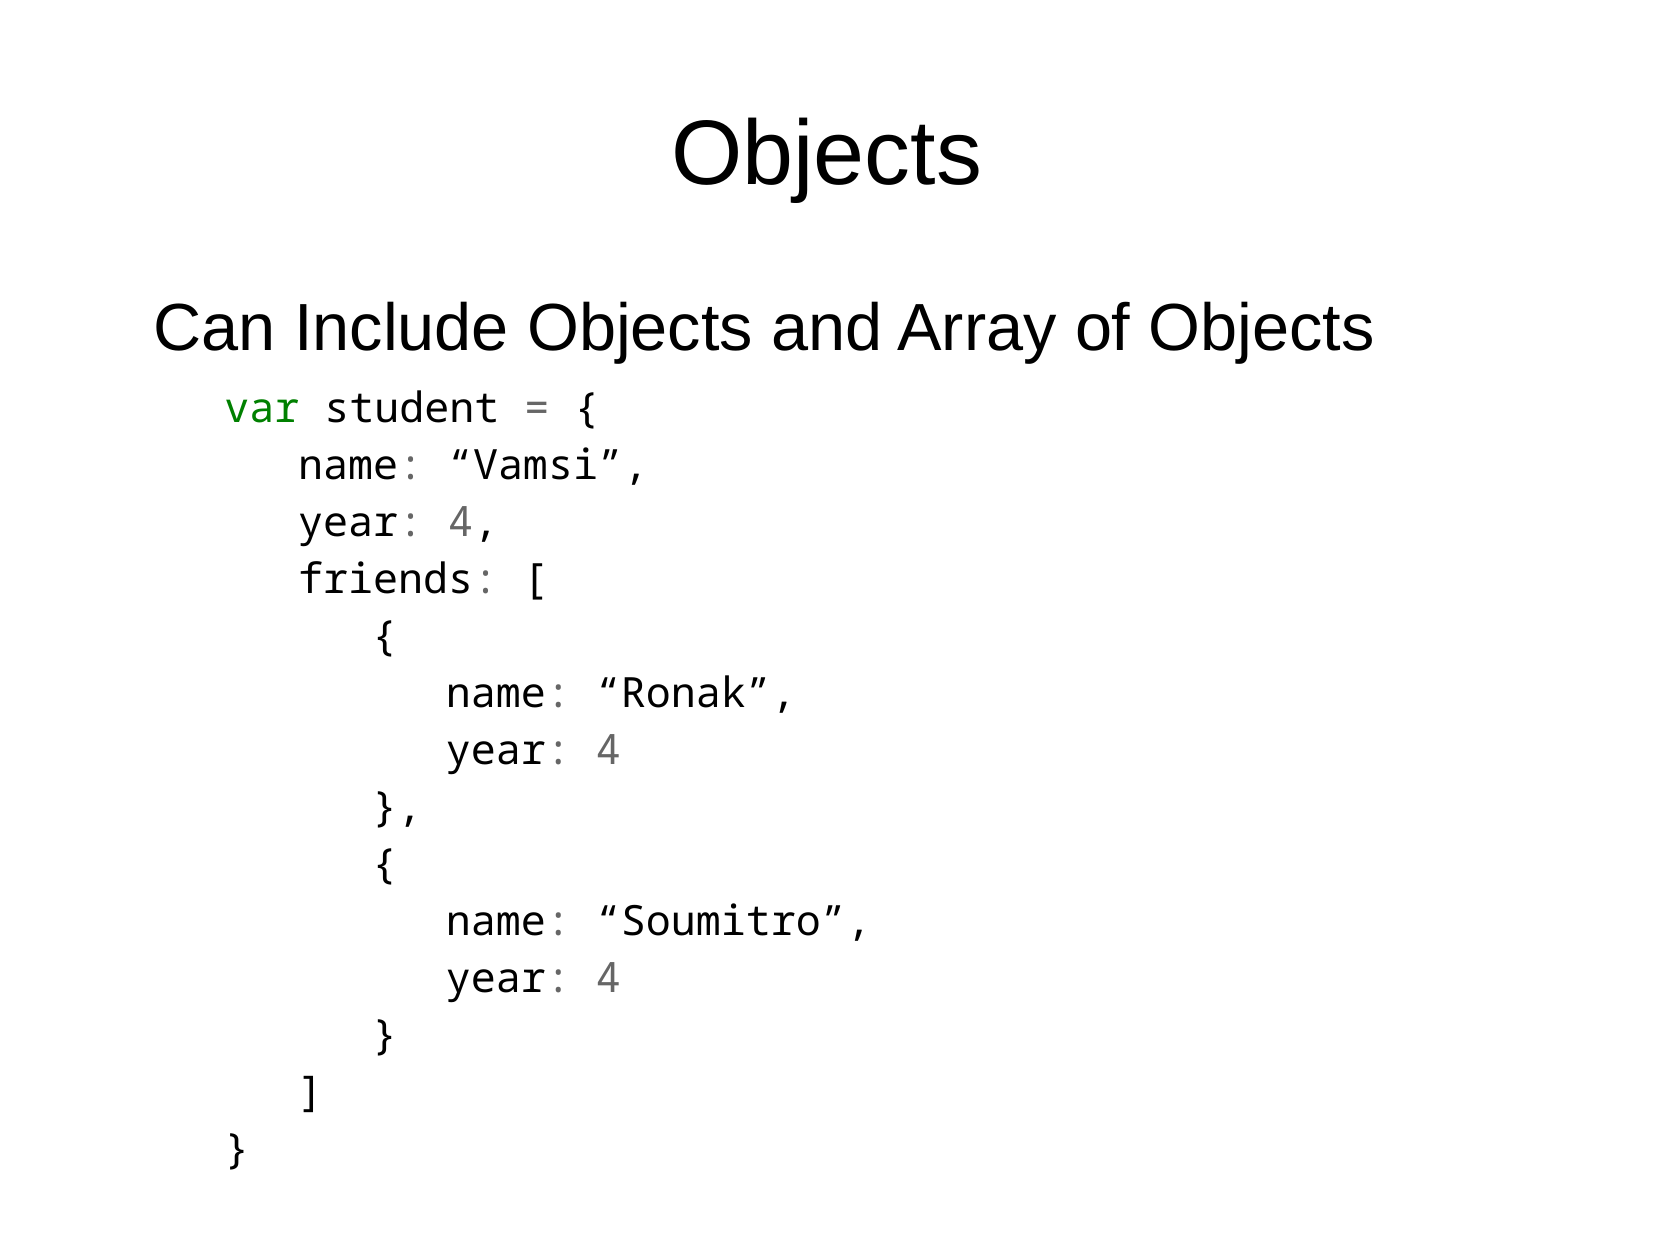

# Objects
Can Include Objects and Array of Objects
var student = {
	name: “Vamsi”,
	year: 4,
	friends: [
		{
			name: “Ronak”,
			year: 4
		},
		{
			name: “Soumitro”,
			year: 4
		}
	]
}
student.friend[0].name === “Ronak”;